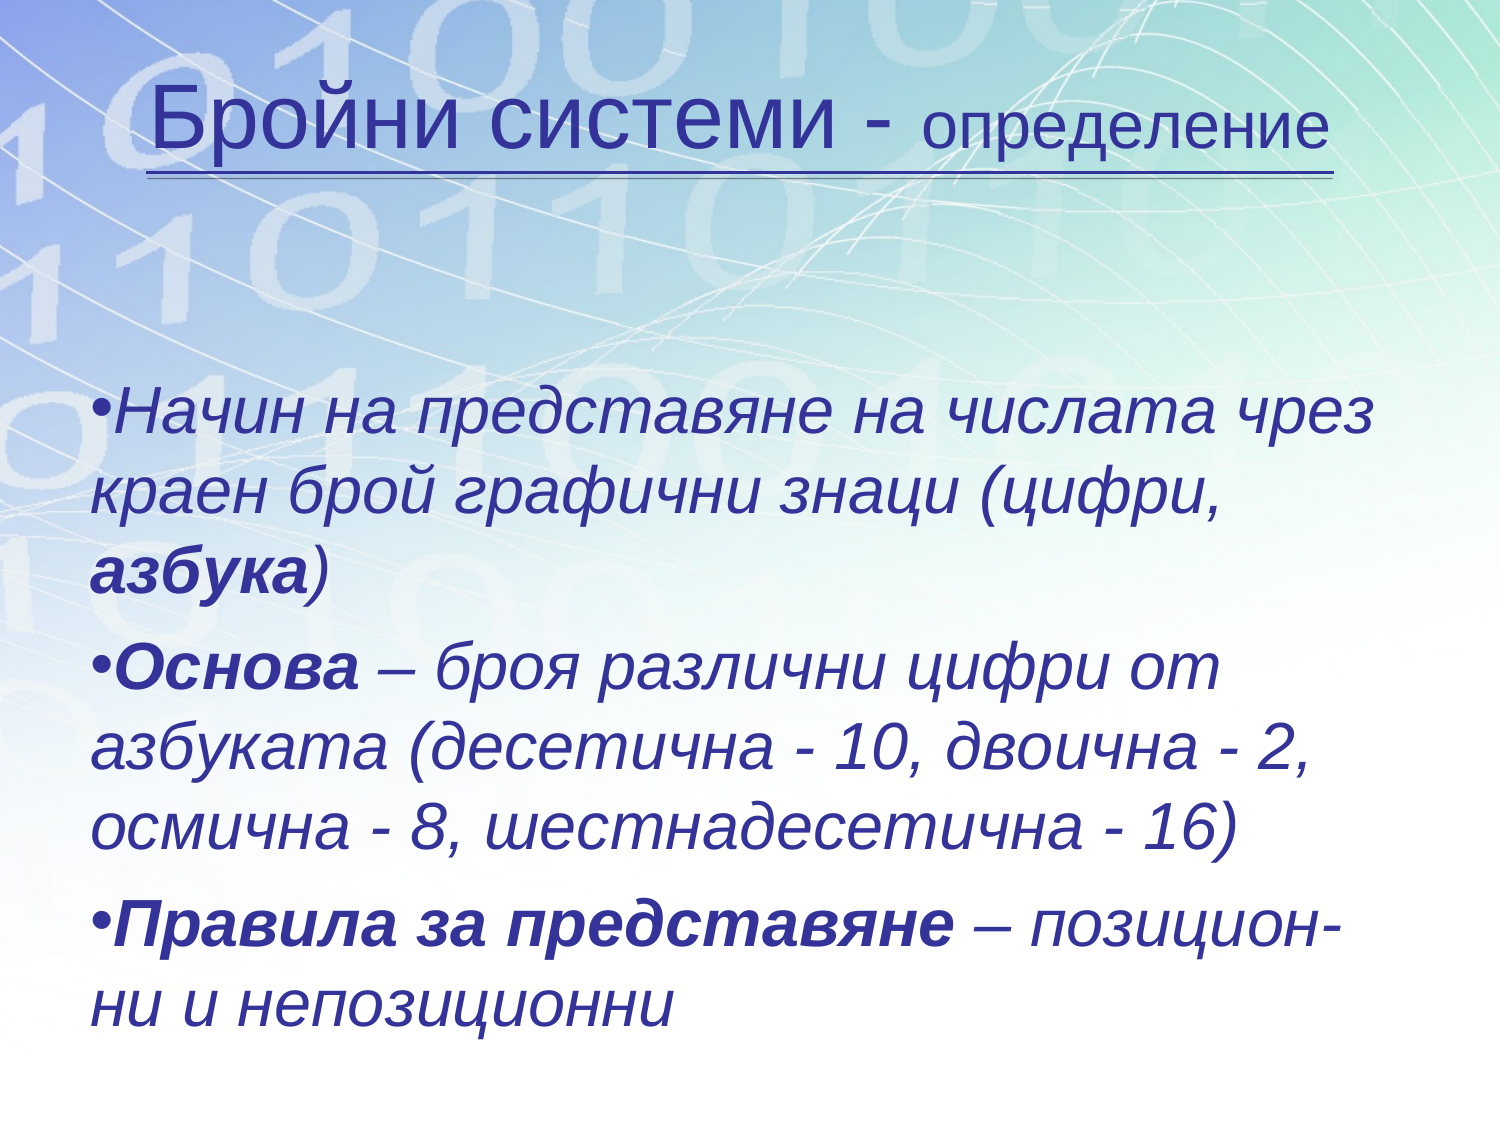

# Бройни системи - определение
Начин на представяне на числата чрез краен брой графични знаци (цифри, азбука)
Основа – броя различни цифри от азбуката (десетична - 10, двоична - 2, осмична - 8, шестнадесетична - 16)
Правила за представяне – позицион-ни и непозиционни